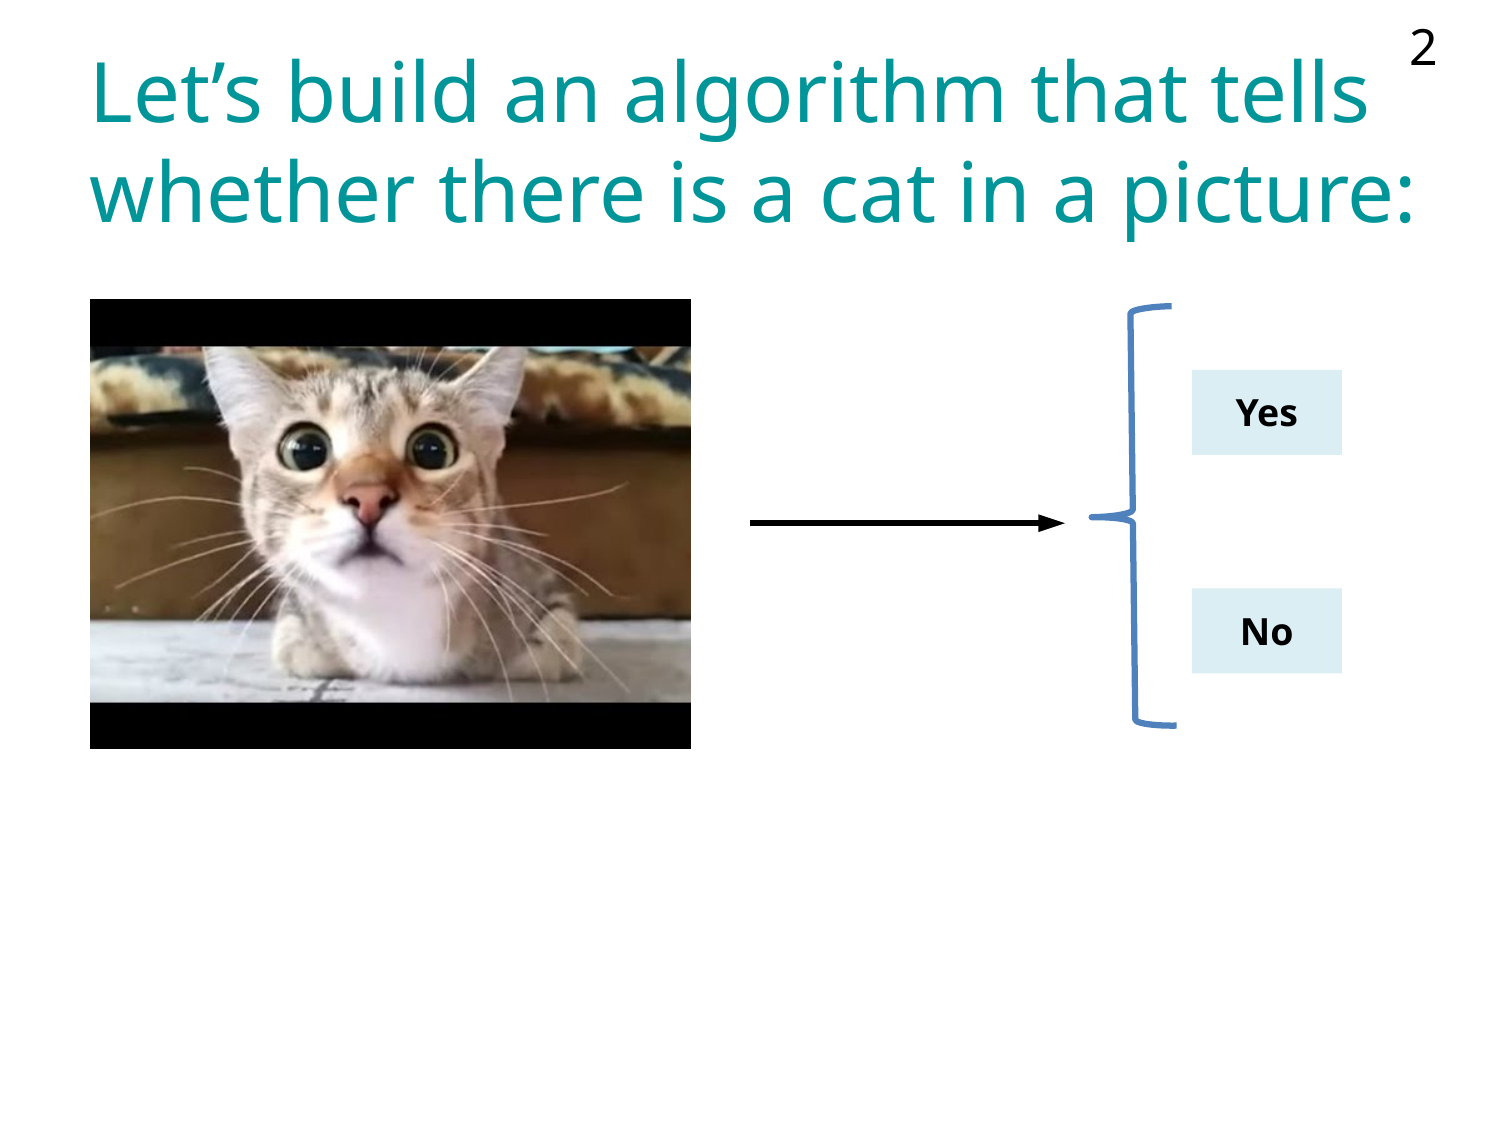

Let’s build an algorithm that tells whether there is a cat in a picture:
Yes
No